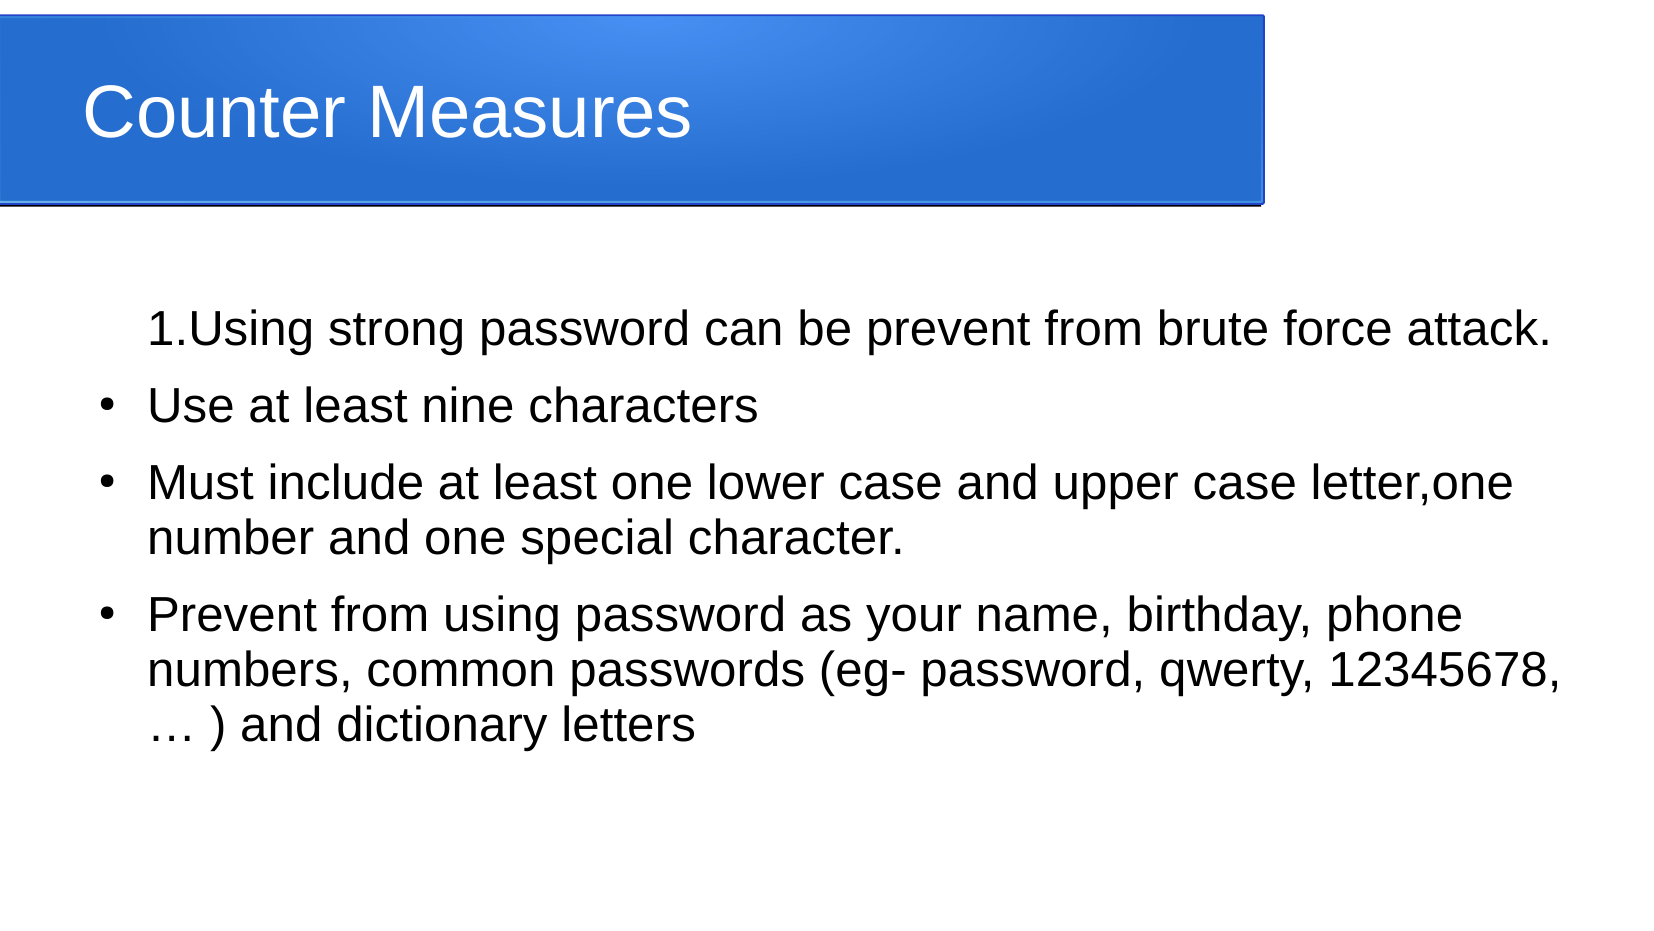

# Counter Measures
1.Using strong password can be prevent from brute force attack.
Use at least nine characters
Must include at least one lower case and upper case letter,one number and one special character.
Prevent from using password as your name, birthday, phone numbers, common passwords (eg- password, qwerty, 12345678, … ) and dictionary letters